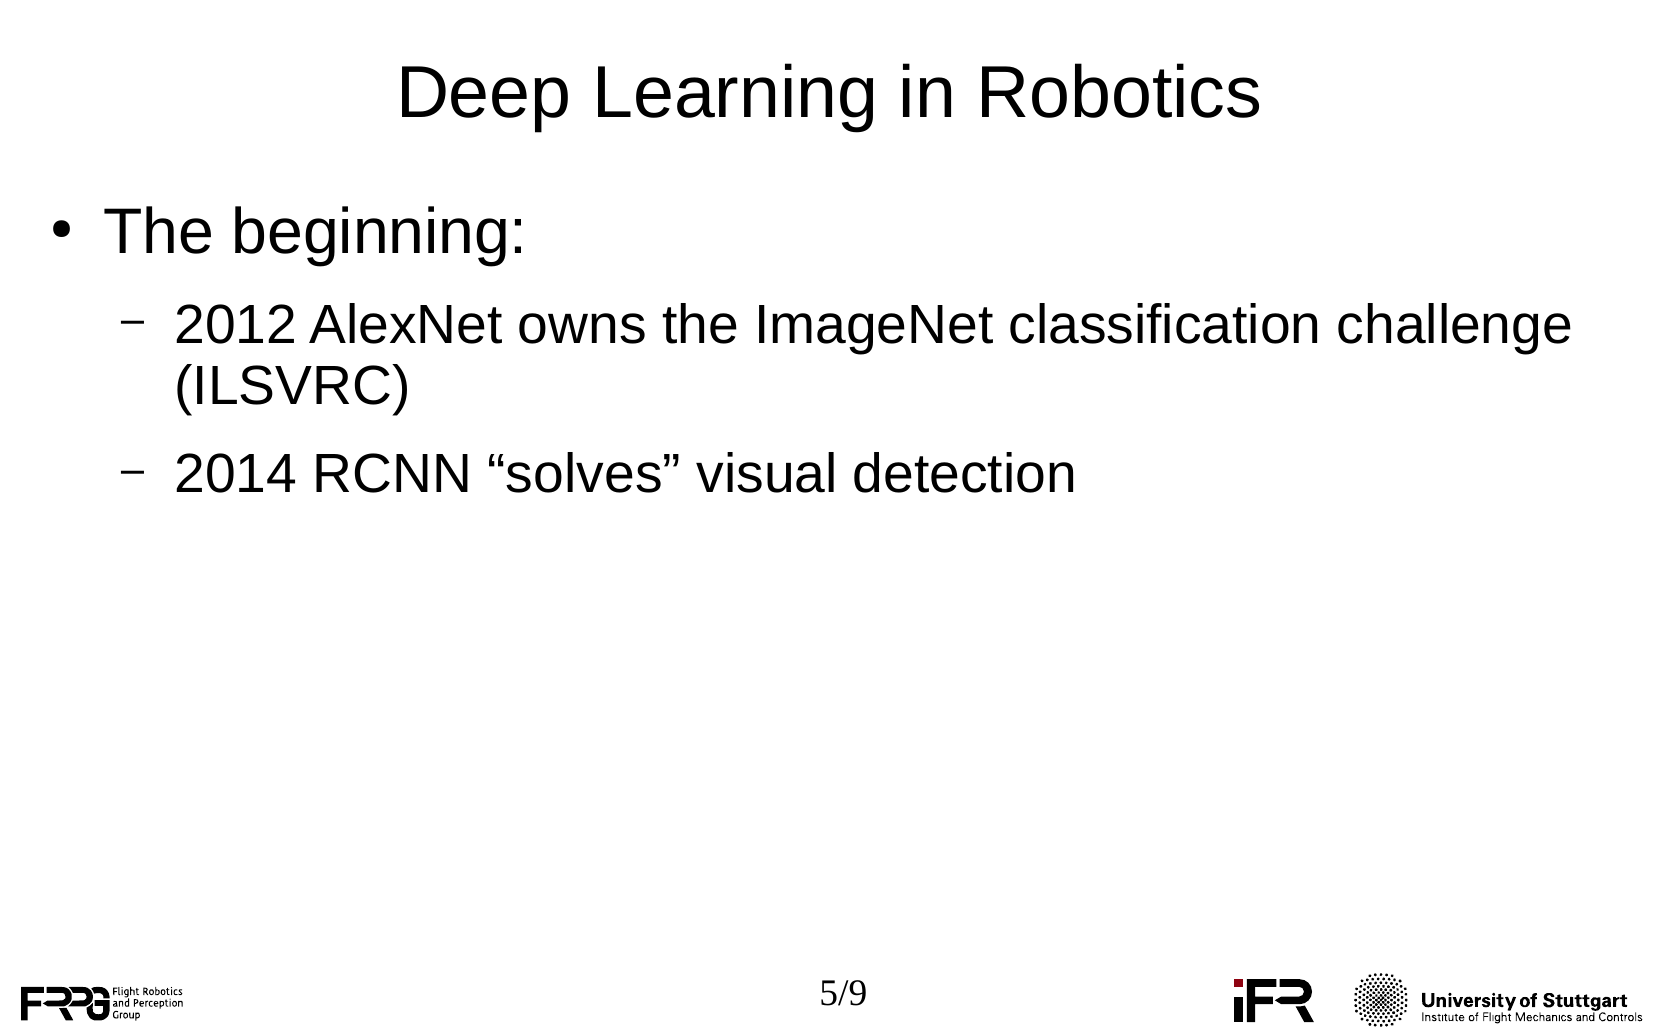

# Deep Learning in Robotics
The beginning:
2012 AlexNet owns the ImageNet classification challenge (ILSVRC)
2014 RCNN “solves” visual detection
5